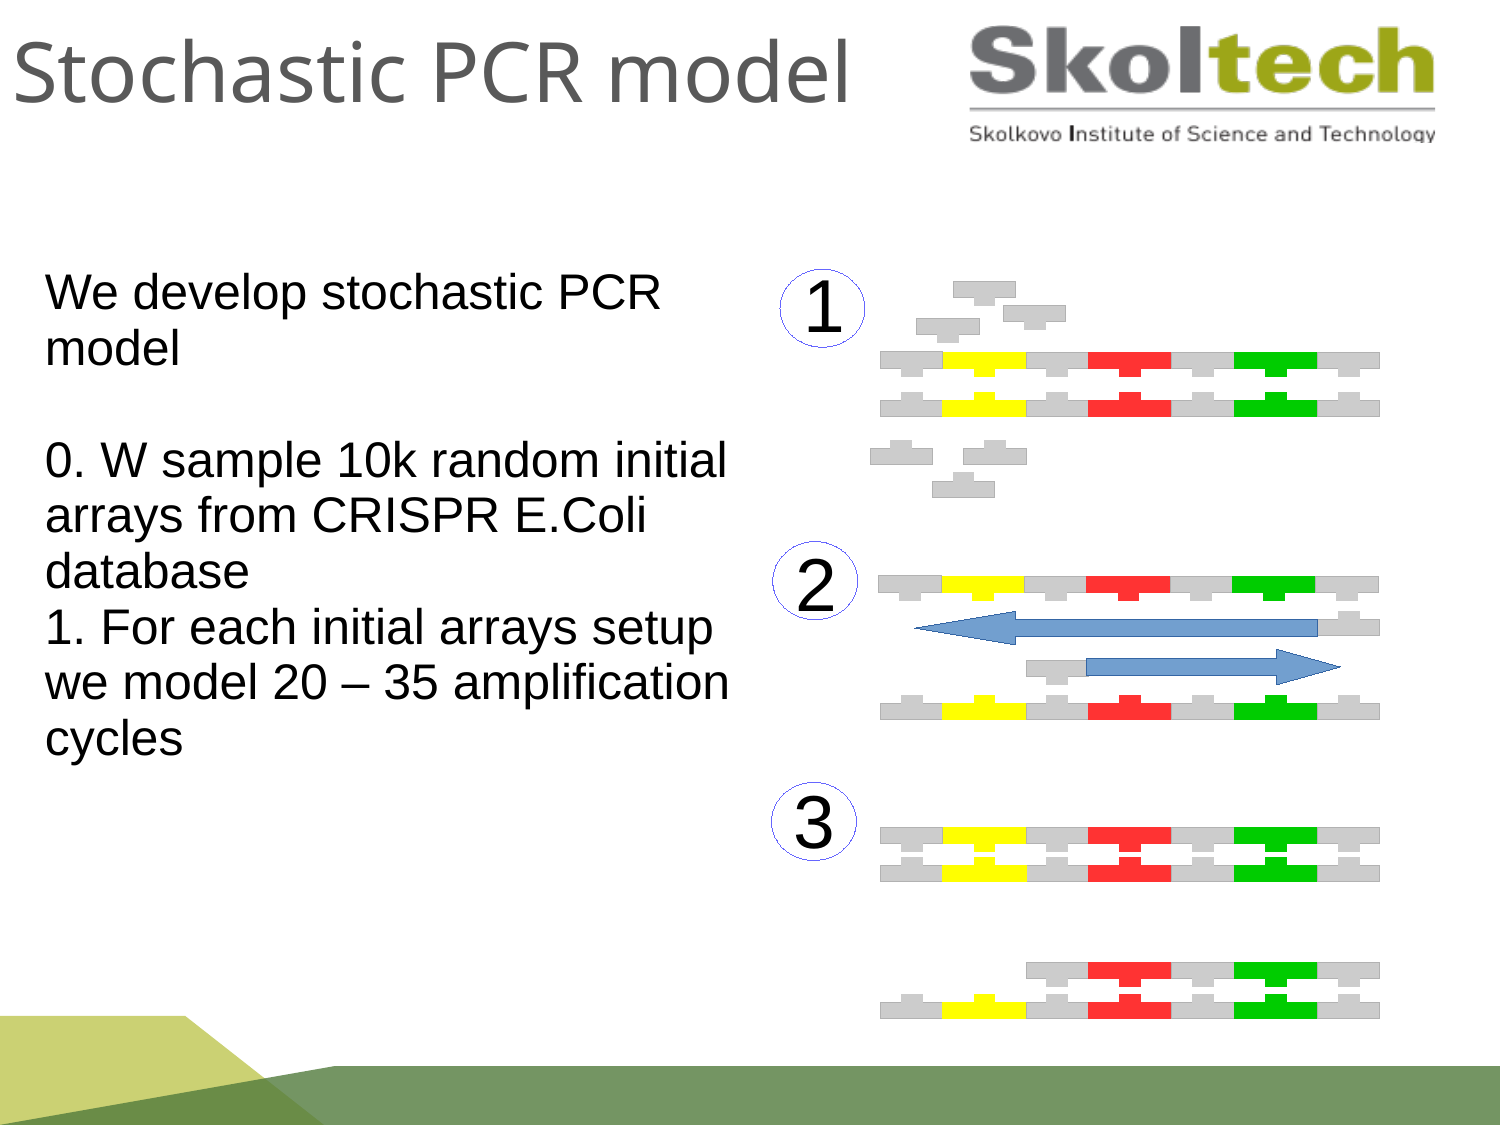

# Stochastic PCR model
We develop stochastic PCR model
0. W sample 10k random initial arrays from CRISPR E.Coli database
1. For each initial arrays setup we model 20 – 35 amplification cycles
1
2
3